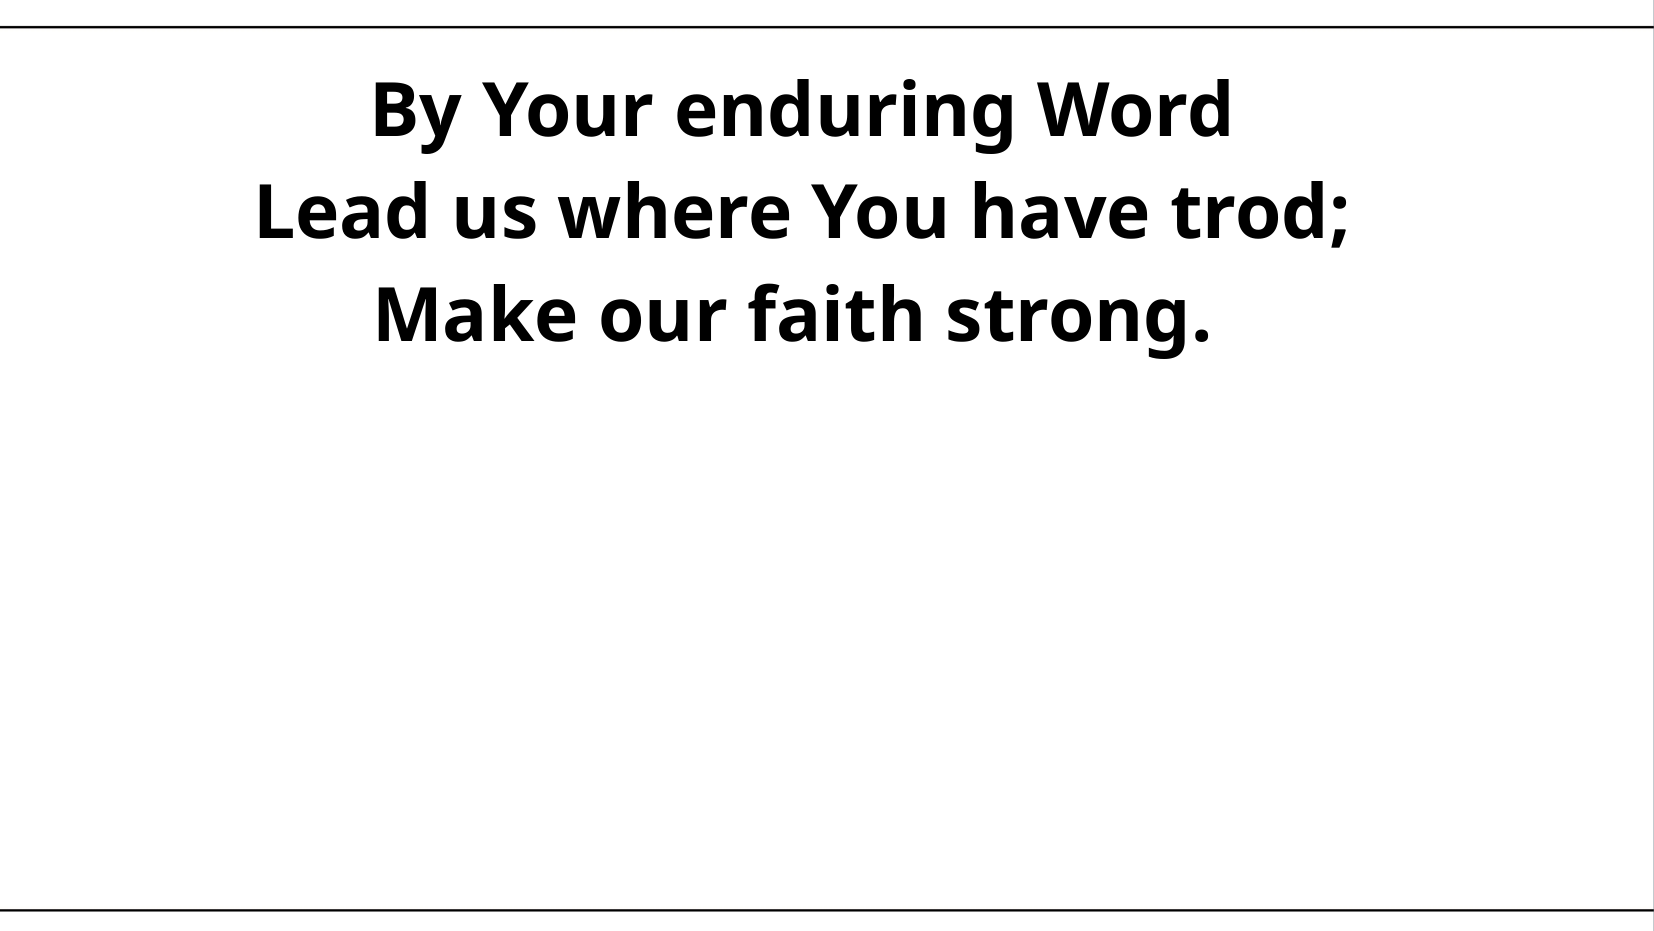

By Your enduring Word
Lead us where You have trod;
Make our faith strong.